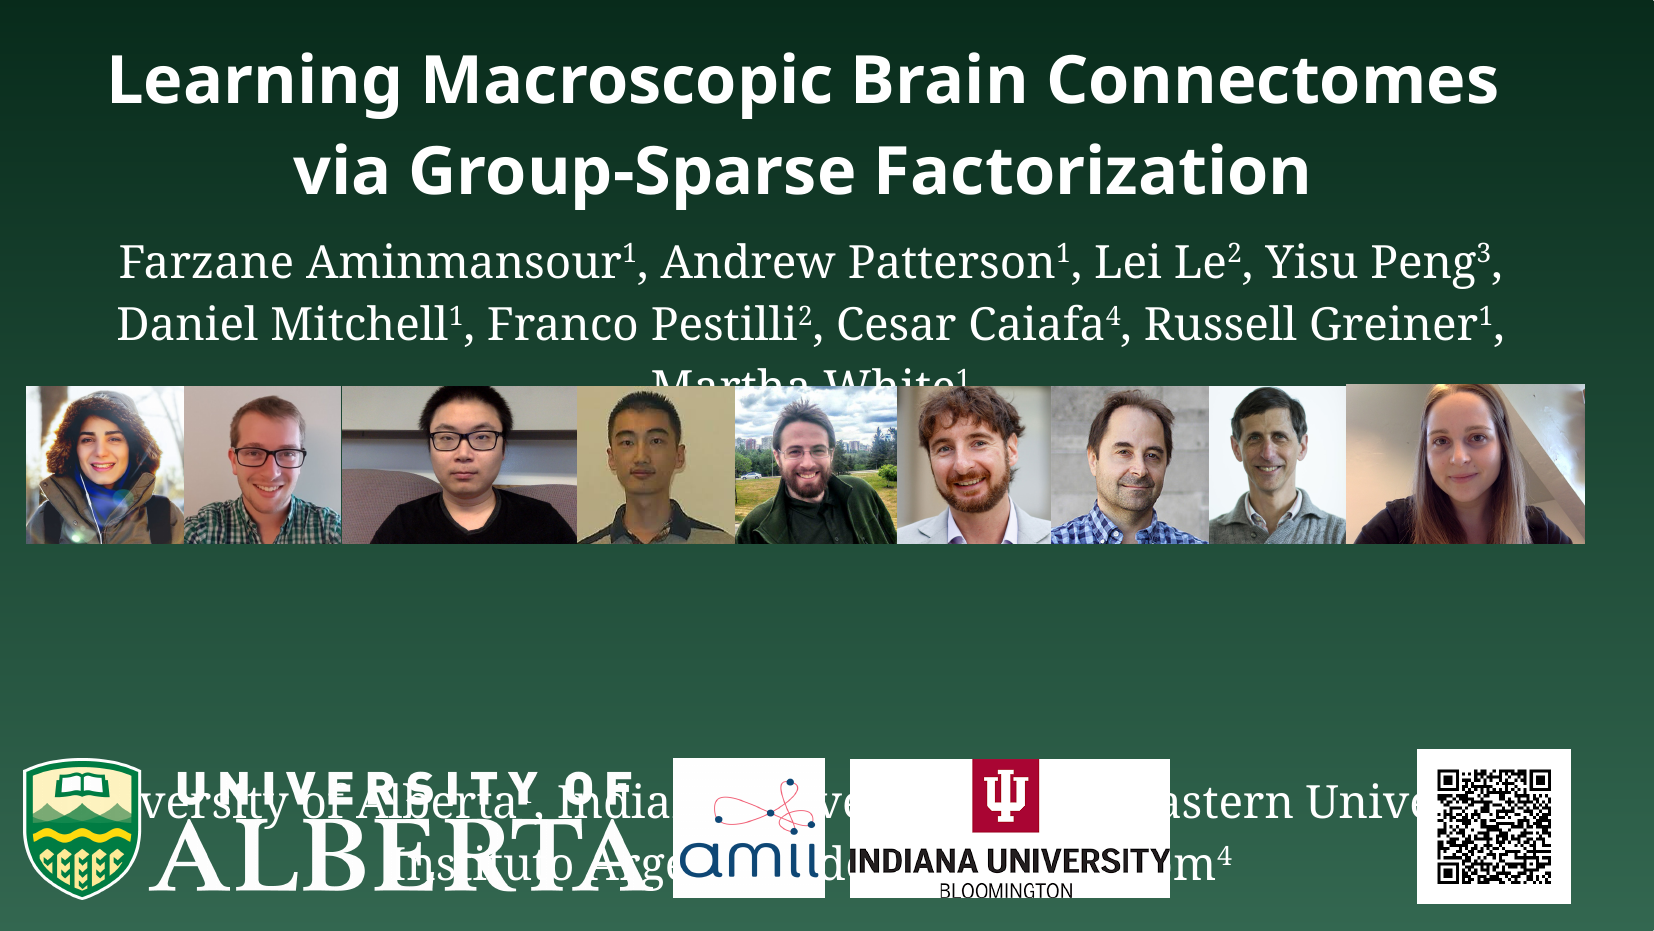

# Learning Macroscopic Brain Connectomes via Group-Sparse Factorization
Farzane Aminmansour1, Andrew Patterson1, Lei Le2, Yisu Peng3, Daniel Mitchell1, Franco Pestilli2, Cesar Caiafa4, Russell Greiner1, Martha White1
University of Alberta1, Indiana University2, Northeastern University3, Instituto Argentino de Radioastronom4
NeurIPS 2019